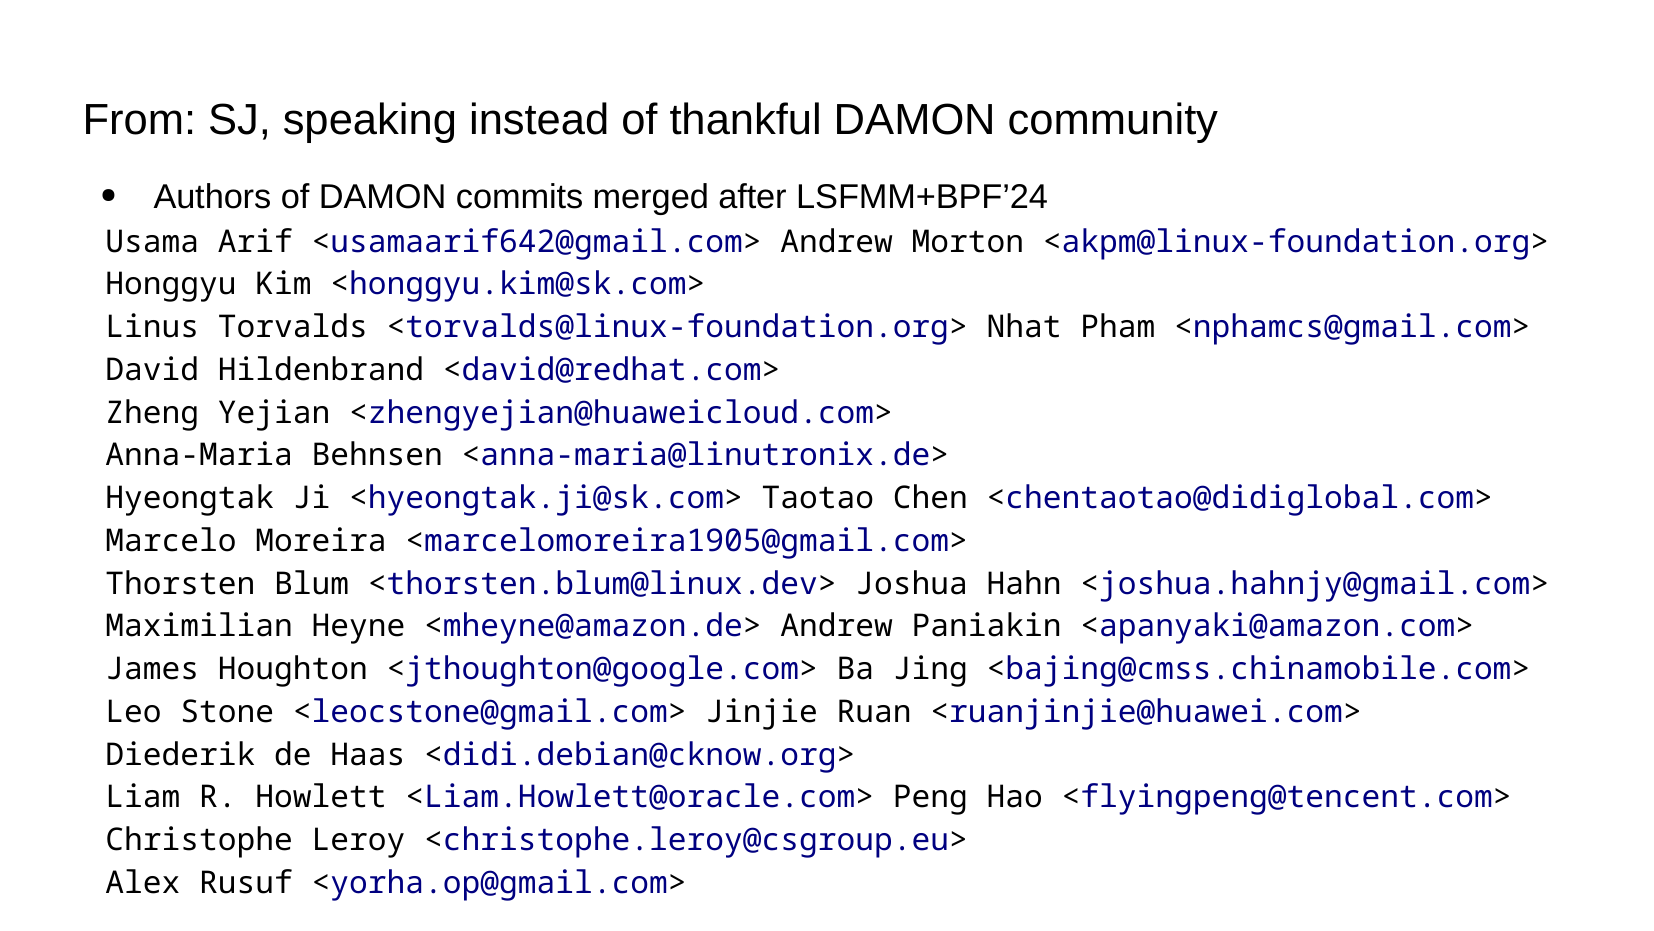

# From: SJ, speaking instead of thankful DAMON community
Authors of DAMON commits merged after LSFMM+BPF’24
Usama Arif <usamaarif642@gmail.com> Andrew Morton <akpm@linux-foundation.org>
Honggyu Kim <honggyu.kim@sk.com>
Linus Torvalds <torvalds@linux-foundation.org> Nhat Pham <nphamcs@gmail.com> David Hildenbrand <david@redhat.com>
Zheng Yejian <zhengyejian@huaweicloud.com>
Anna-Maria Behnsen <anna-maria@linutronix.de>
Hyeongtak Ji <hyeongtak.ji@sk.com> Taotao Chen <chentaotao@didiglobal.com> Marcelo Moreira <marcelomoreira1905@gmail.com>
Thorsten Blum <thorsten.blum@linux.dev> Joshua Hahn <joshua.hahnjy@gmail.com>
Maximilian Heyne <mheyne@amazon.de> Andrew Paniakin <apanyaki@amazon.com>
James Houghton <jthoughton@google.com> Ba Jing <bajing@cmss.chinamobile.com>
Leo Stone <leocstone@gmail.com> Jinjie Ruan <ruanjinjie@huawei.com>
Diederik de Haas <didi.debian@cknow.org>
Liam R. Howlett <Liam.Howlett@oracle.com> Peng Hao <flyingpeng@tencent.com>
Christophe Leroy <christophe.leroy@csgroup.eu>
Alex Rusuf <yorha.op@gmail.com>